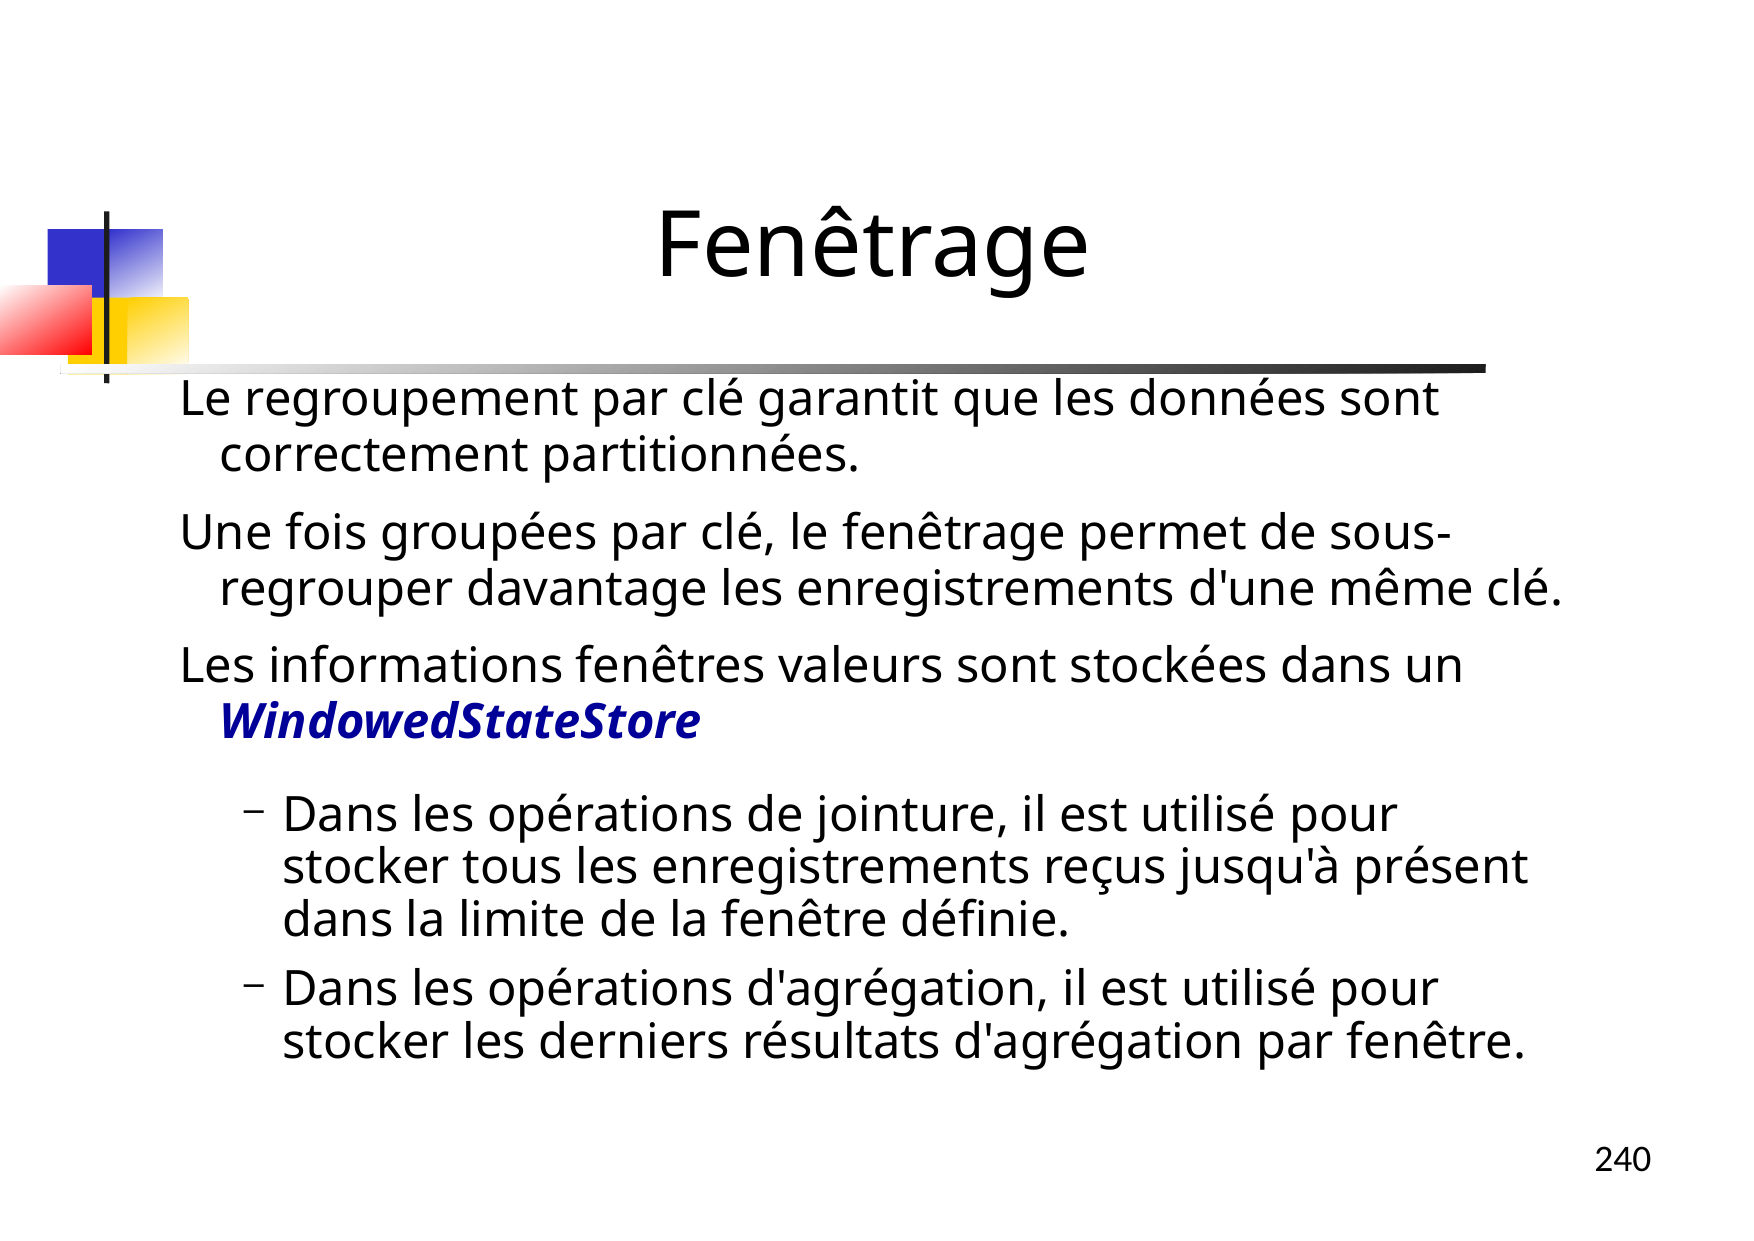

# Fenêtrage
Le regroupement par clé garantit que les données sont correctement partitionnées.
Une fois groupées par clé, le fenêtrage permet de sous-regrouper davantage les enregistrements d'une même clé.
Les informations fenêtres valeurs sont stockées dans un WindowedStateStore
Dans les opérations de jointure, il est utilisé pour stocker tous les enregistrements reçus jusqu'à présent dans la limite de la fenêtre définie.
Dans les opérations d'agrégation, il est utilisé pour stocker les derniers résultats d'agrégation par fenêtre.